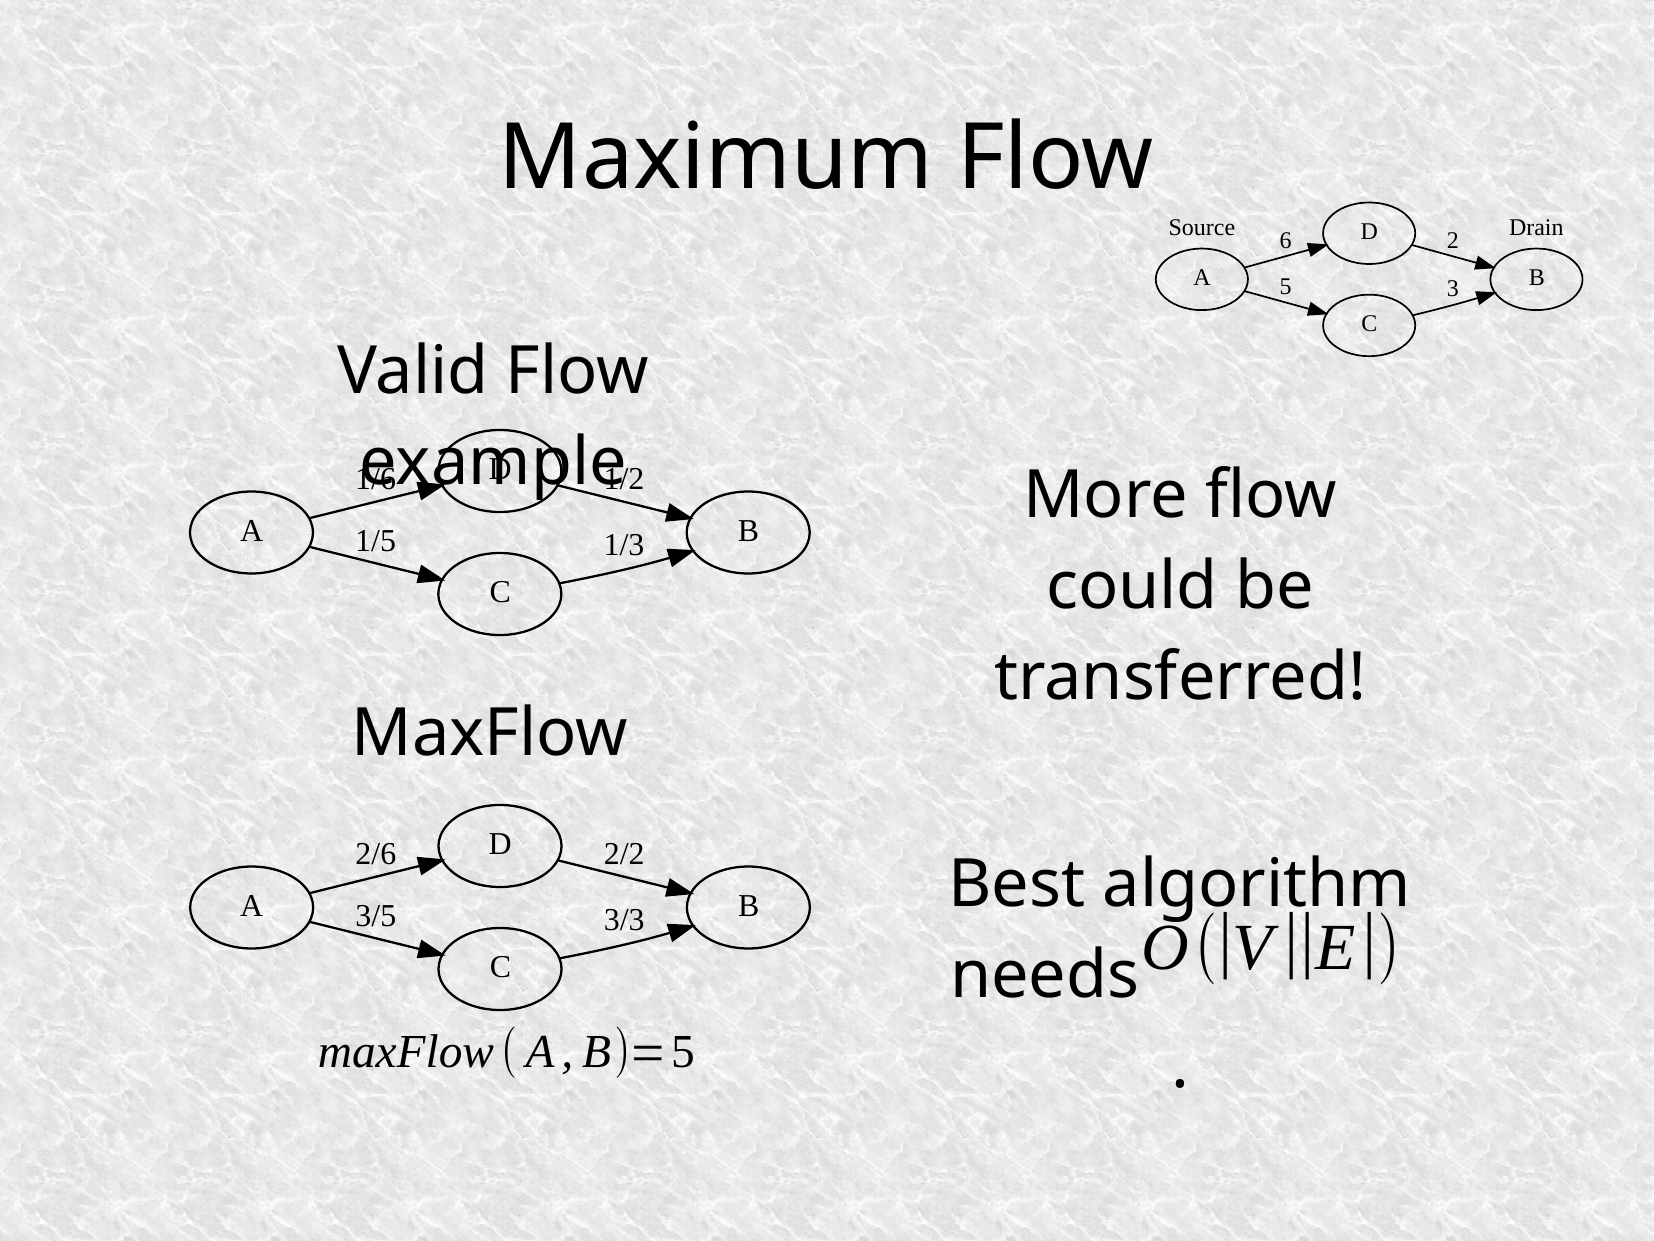

# Maximum Flow
Valid Flow example
More flow could be transferred!
MaxFlow
Best algorithm needs .